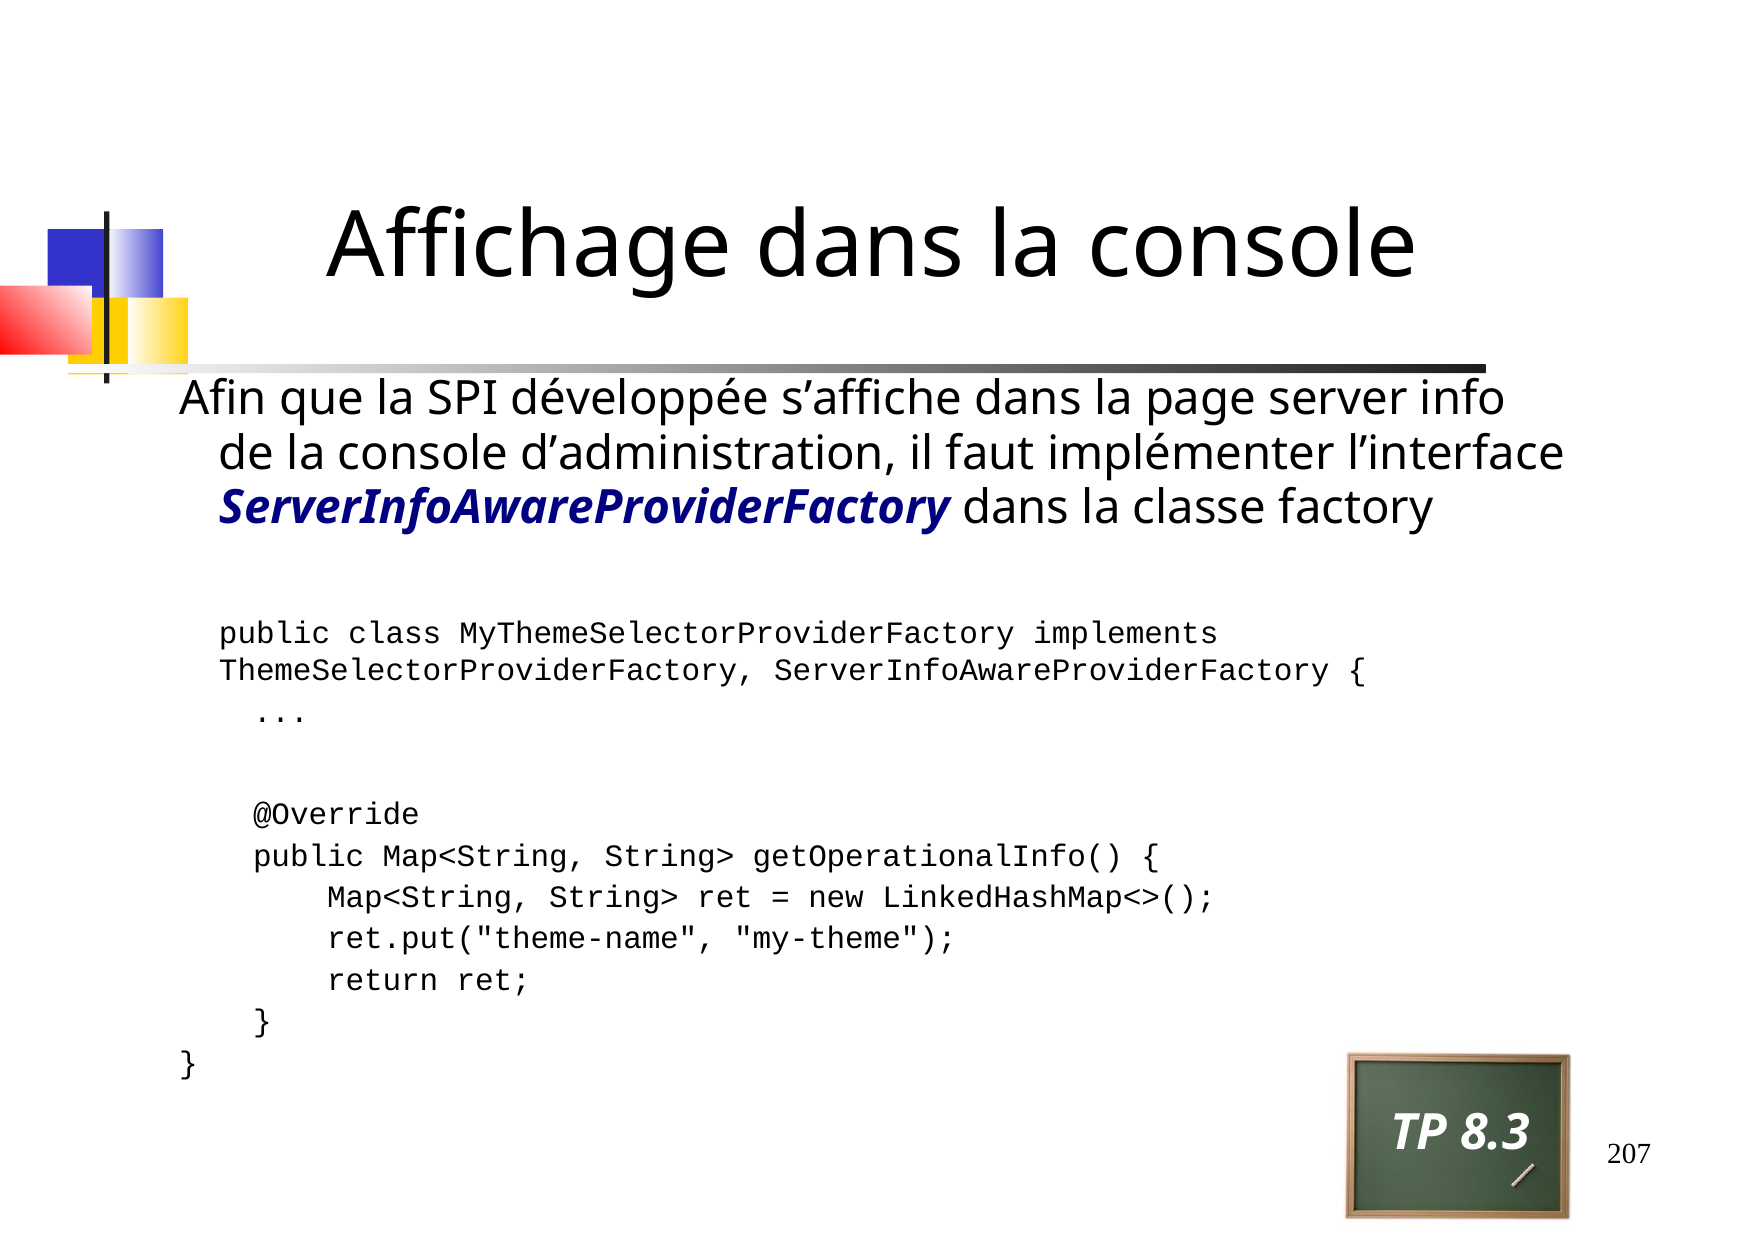

# Affichage dans la console
Afin que la SPI développée s’affiche dans la page server info de la console d’administration, il faut implémenter l’interface ServerInfoAwareProviderFactory dans la classe factory
public class MyThemeSelectorProviderFactory implements ThemeSelectorProviderFactory, ServerInfoAwareProviderFactory {
 ...
 @Override
 public Map<String, String> getOperationalInfo() {
 Map<String, String> ret = new LinkedHashMap<>();
 ret.put("theme-name", "my-theme");
 return ret;
 }
}
TP 8.3